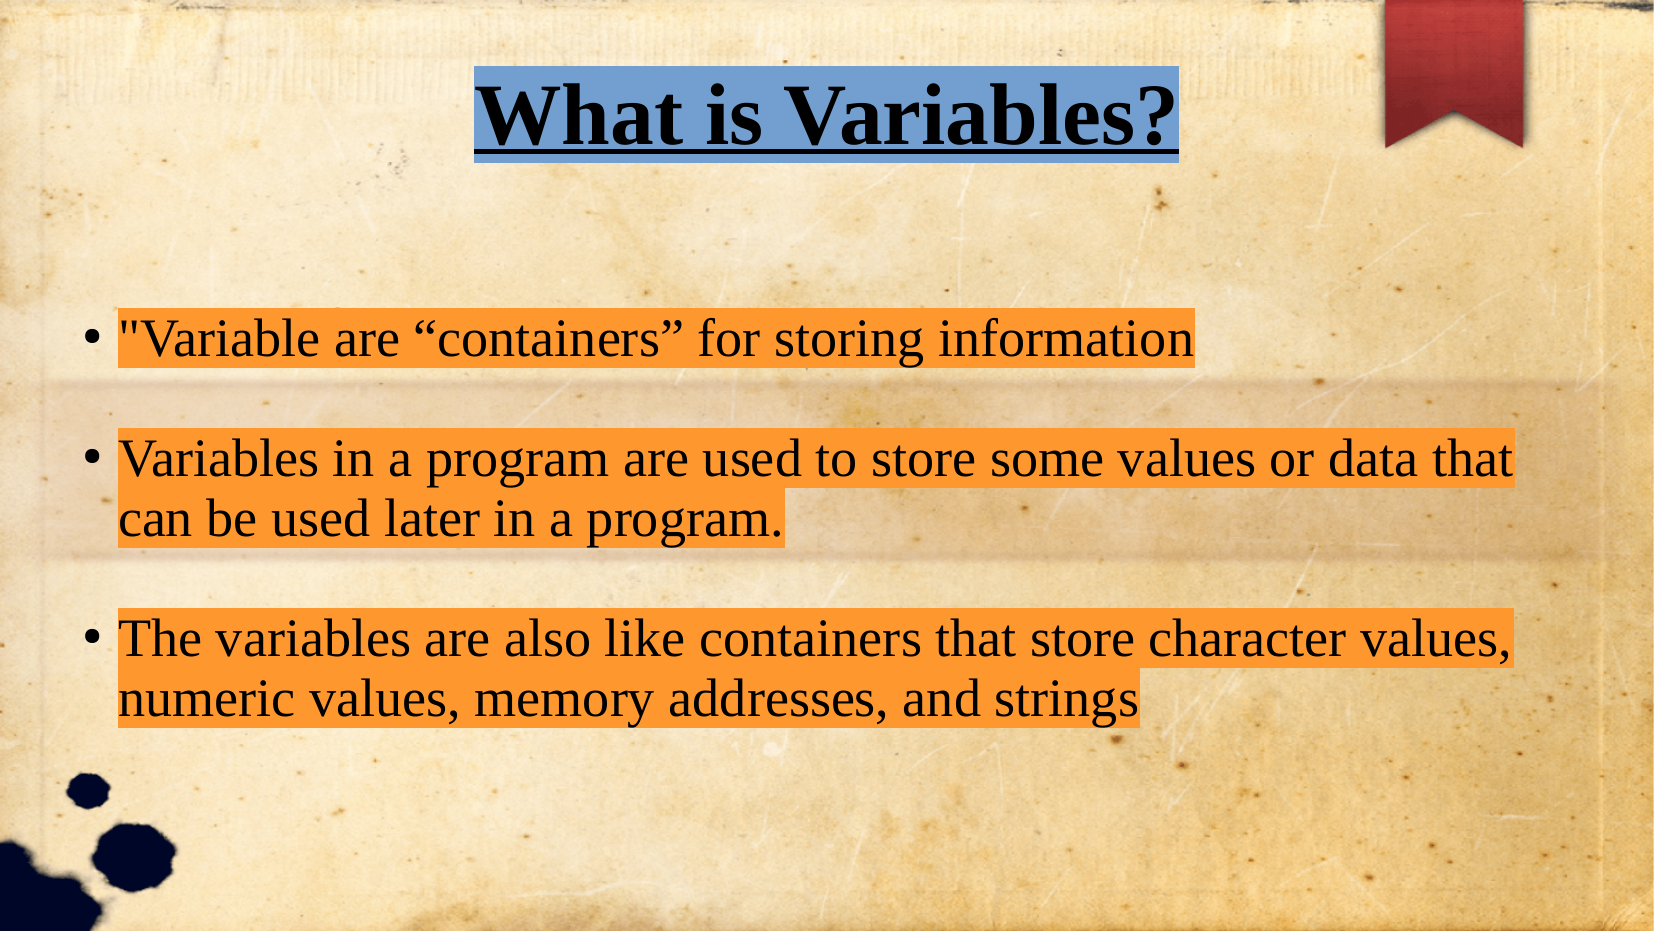

# What is Variables?
"Variable are “containers” for storing information
Variables in a program are used to store some values or data that can be used later in a program.
The variables are also like containers that store character values, numeric values, memory addresses, and strings